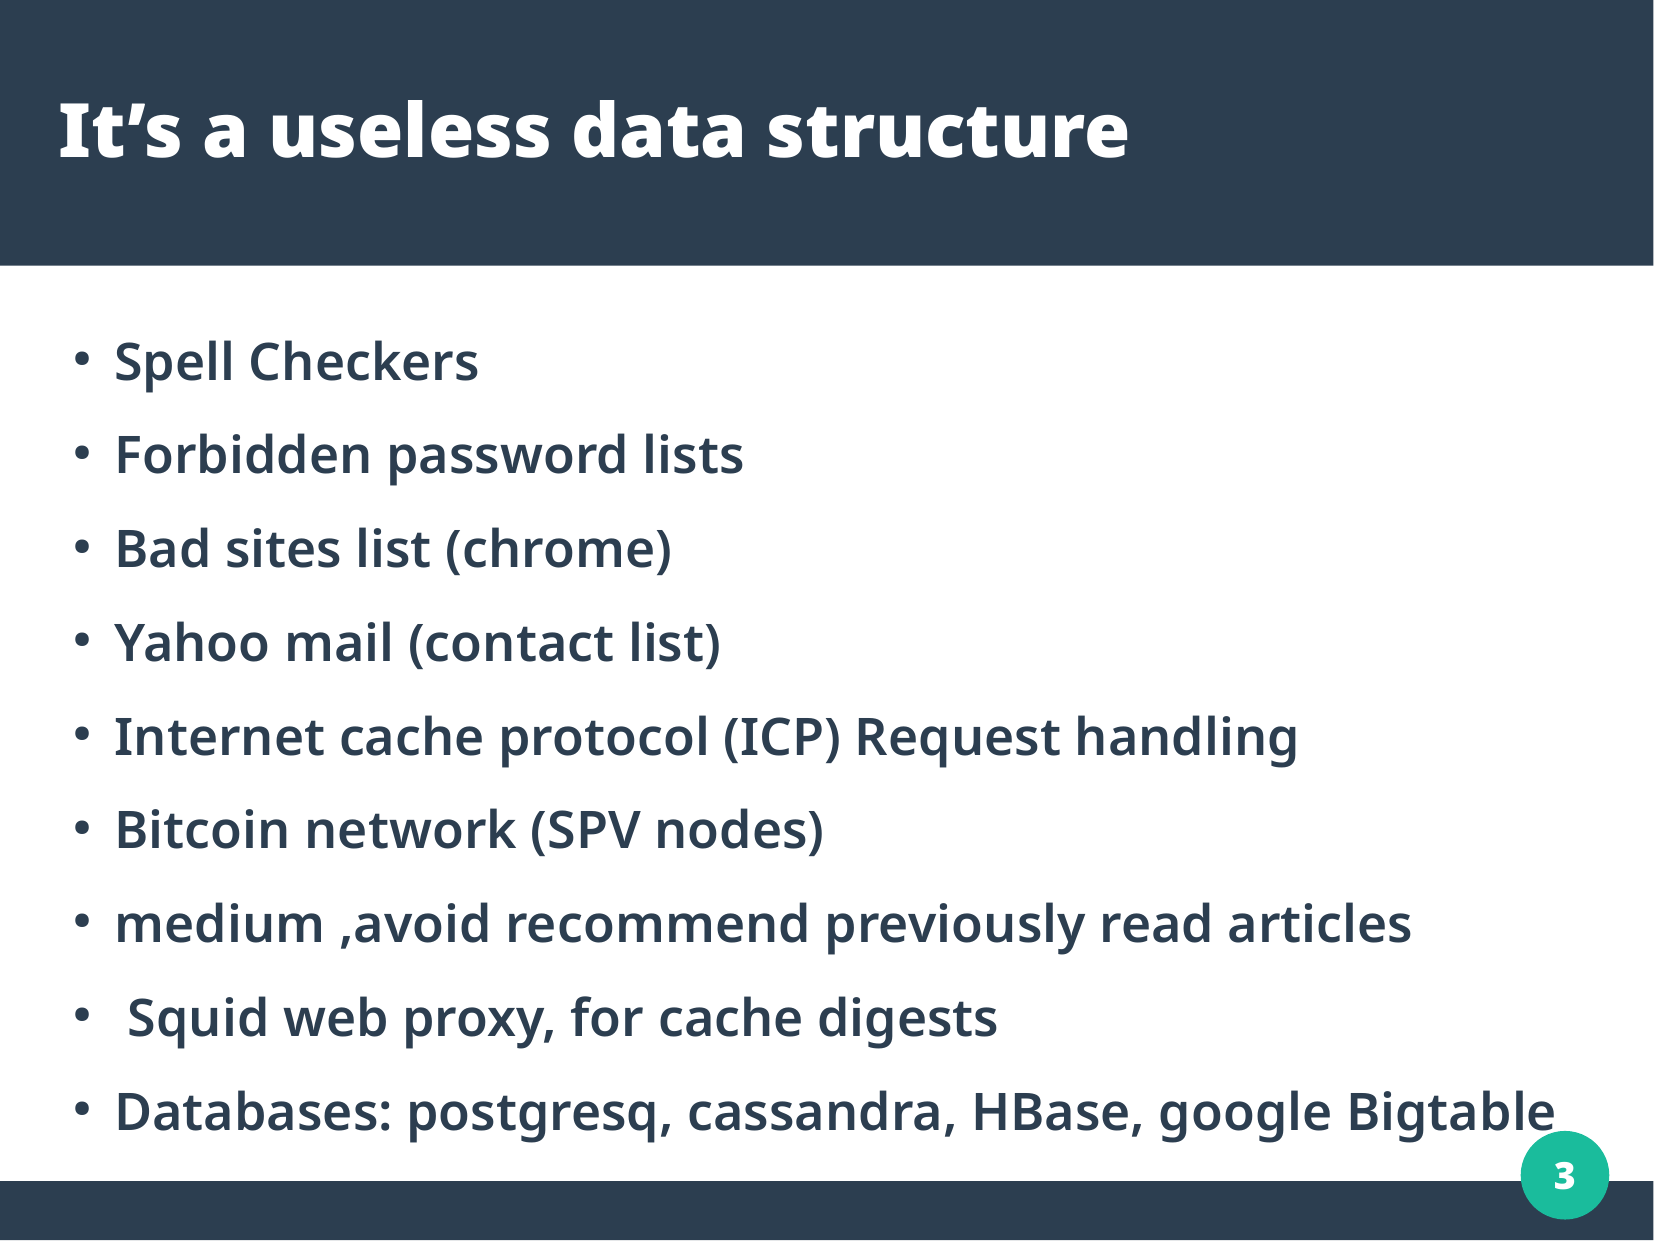

# It’s a useless data structure
Spell Checkers
Forbidden password lists
Bad sites list (chrome)
Yahoo mail (contact list)
Internet cache protocol (ICP) Request handling
Bitcoin network (SPV nodes)
medium ,avoid recommend previously read articles
 Squid web proxy, for cache digests
Databases: postgresq, cassandra, HBase, google Bigtable
3